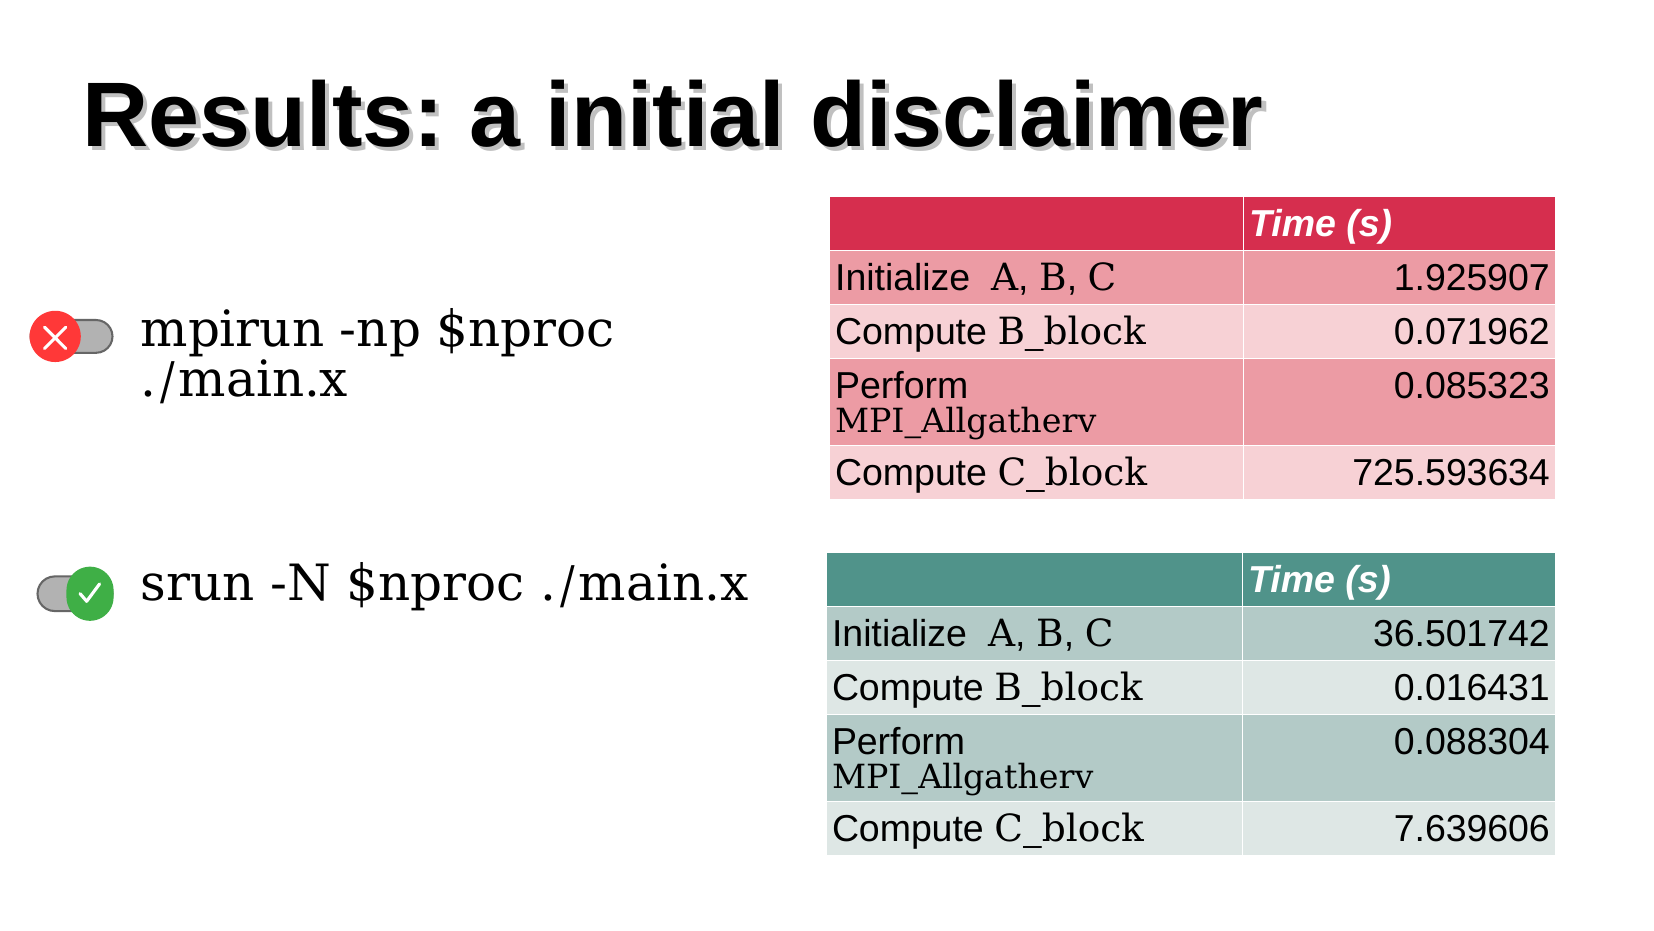

# Results: a initial disclaimer
| | Time (s) |
| --- | --- |
| Initialize A, B, C | 1.925907 |
| Compute B\_block | 0.071962 |
| Perform MPI\_Allgatherv | 0.085323 |
| Compute C\_block | 725.593634 |
mpirun -np $nproc ./main.x
| | Time (s) |
| --- | --- |
| Initialize A, B, C | 36.501742 |
| Compute B\_block | 0.016431 |
| Perform MPI\_Allgatherv | 0.088304 |
| Compute C\_block | 7.639606 |
srun -N $nproc ./main.x